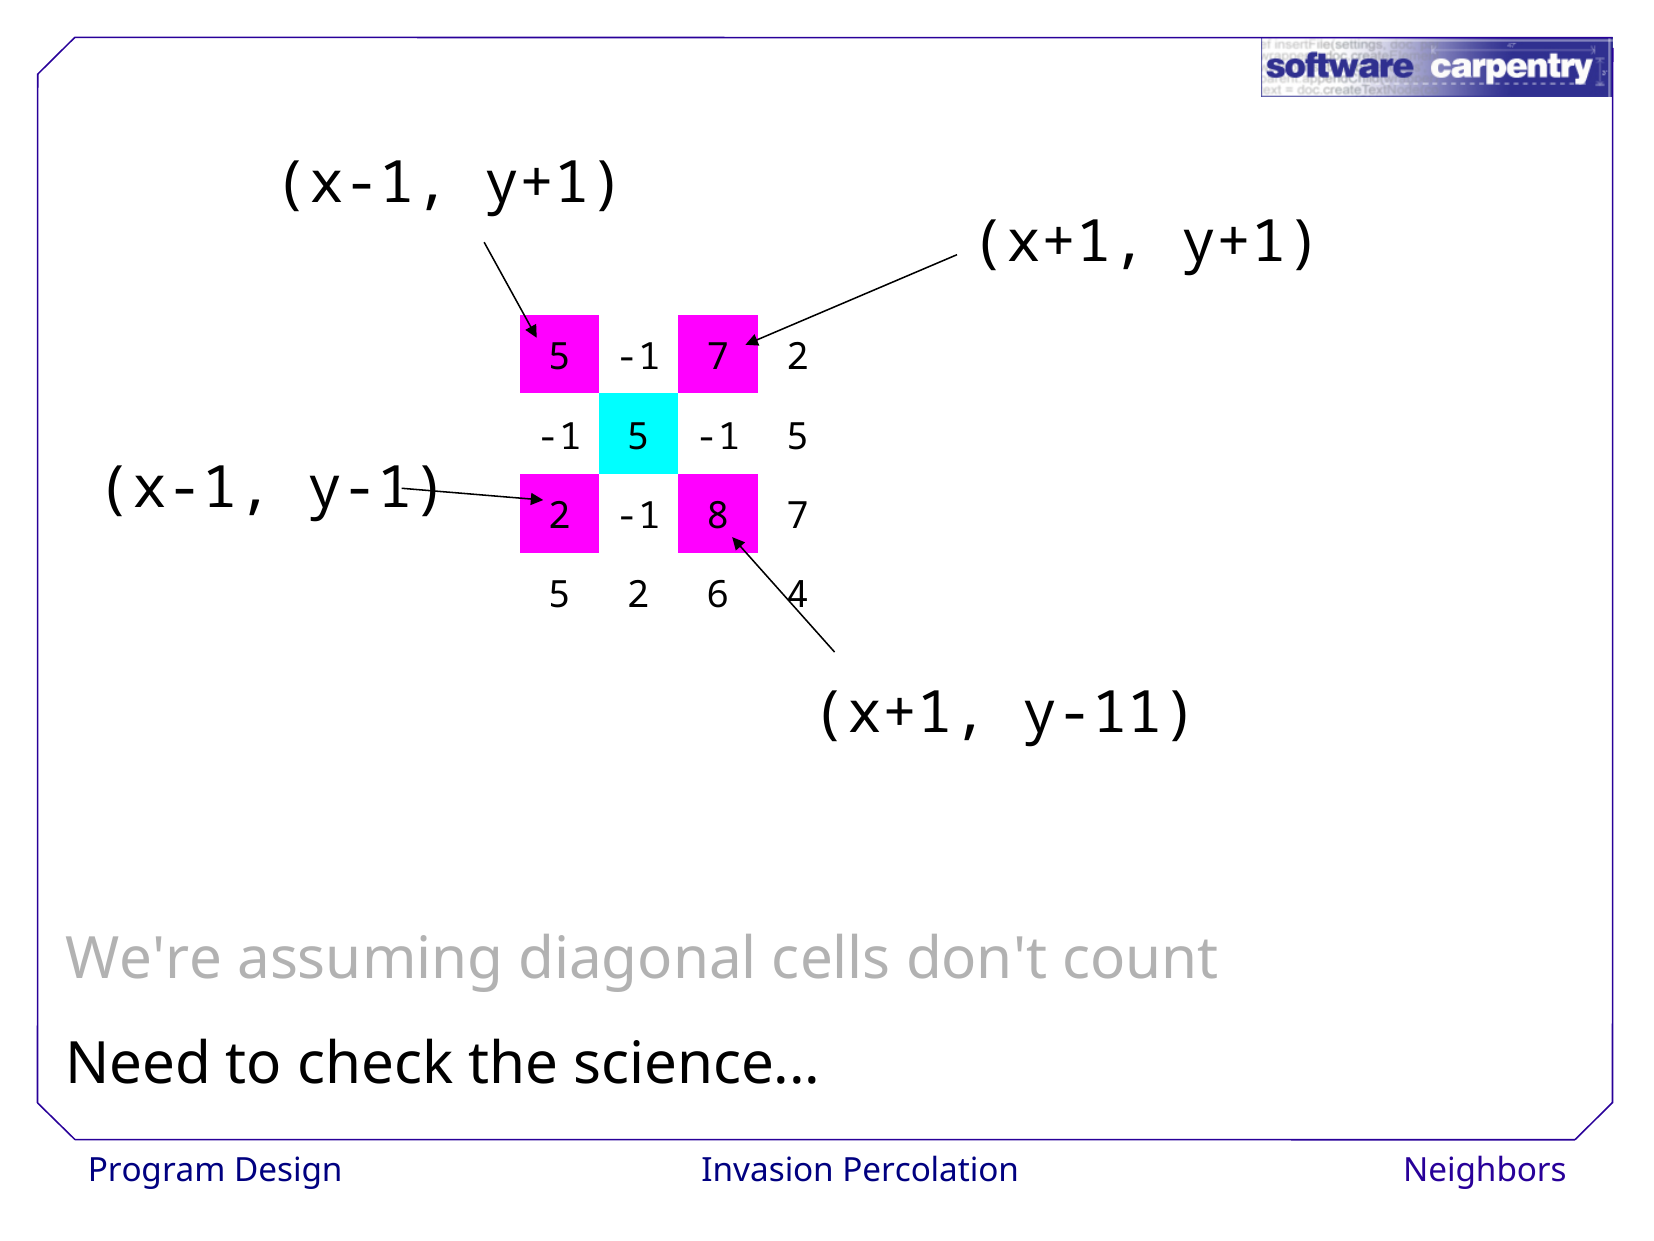

(x-1, y+1)
(x+1, y+1)
| 5 | -1 | 7 | 2 |
| --- | --- | --- | --- |
| -1 | 5 | -1 | 5 |
| 2 | -1 | 8 | 7 |
| 5 | 2 | 6 | 4 |
(x-1, y-1)
(x+1, y-11)
We're assuming diagonal cells don't count
Need to check the science...